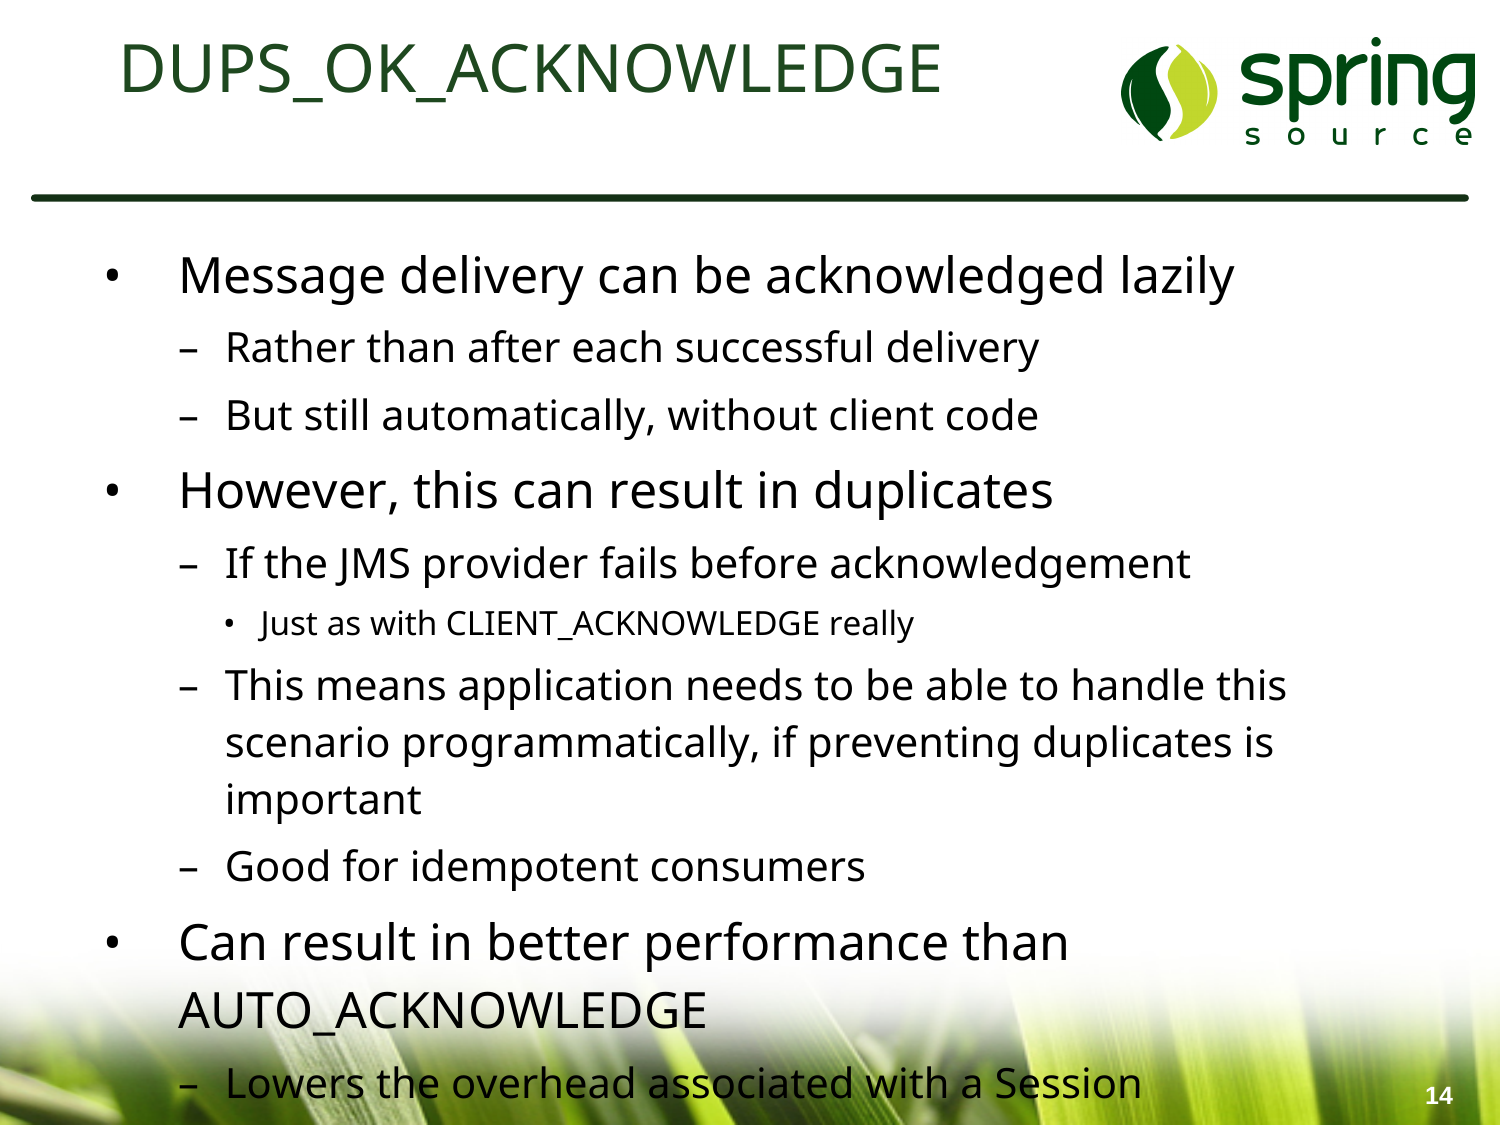

DUPS_OK_ACKNOWLEDGE
# Message delivery can be acknowledged lazily
Rather than after each successful delivery
But still automatically, without client code
However, this can result in duplicates
If the JMS provider fails before acknowledgement
Just as with CLIENT_ACKNOWLEDGE really
This means application needs to be able to handle this scenario programmatically, if preventing duplicates is important
Good for idempotent consumers
Can result in better performance than AUTO_ACKNOWLEDGE
Lowers the overhead associated with a Session